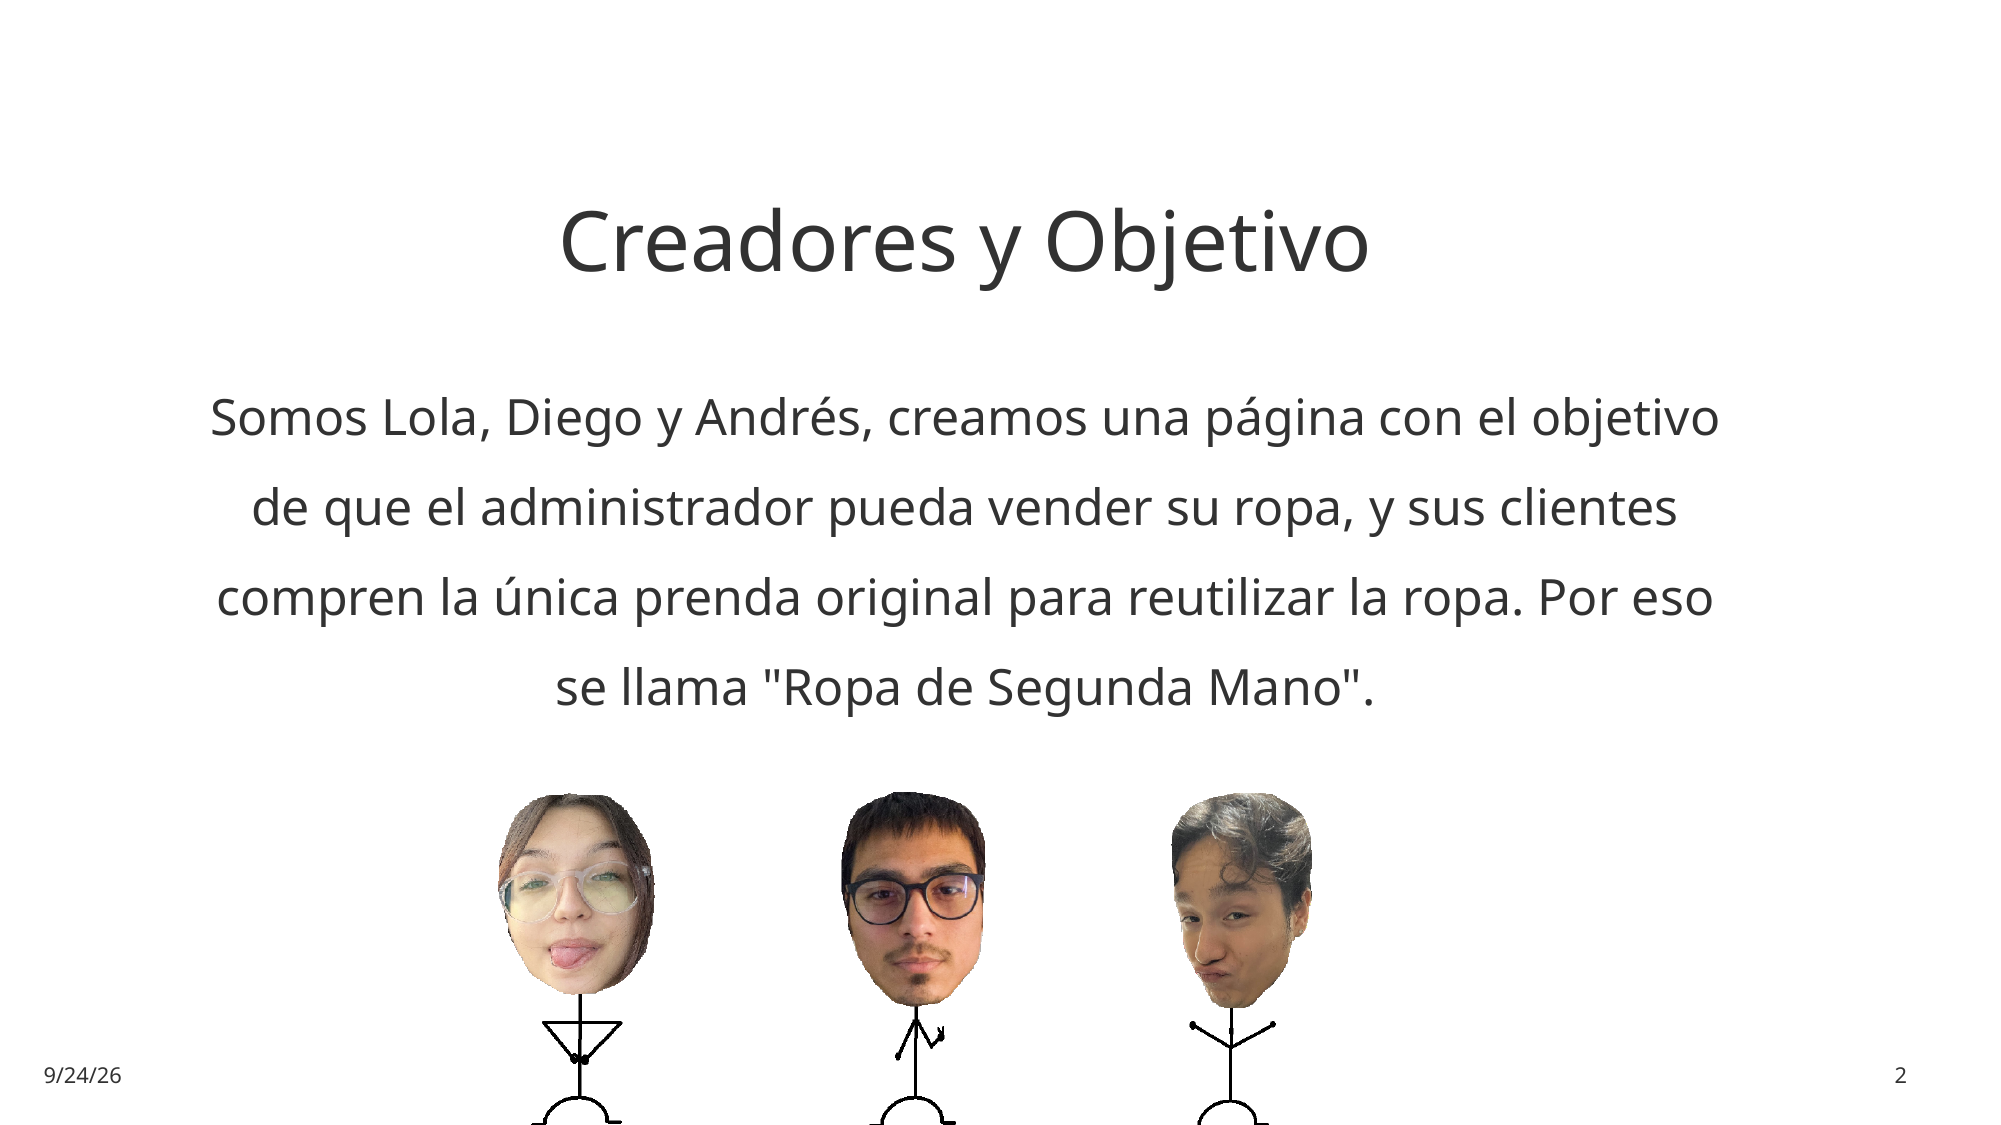

# Creadores y Objetivo
Somos Lola, Diego y Andrés, creamos una página con el objetivo de que el administrador pueda vender su ropa, y sus clientes compren la única prenda original para reutilizar la ropa. Por eso se llama "Ropa de Segunda Mano".